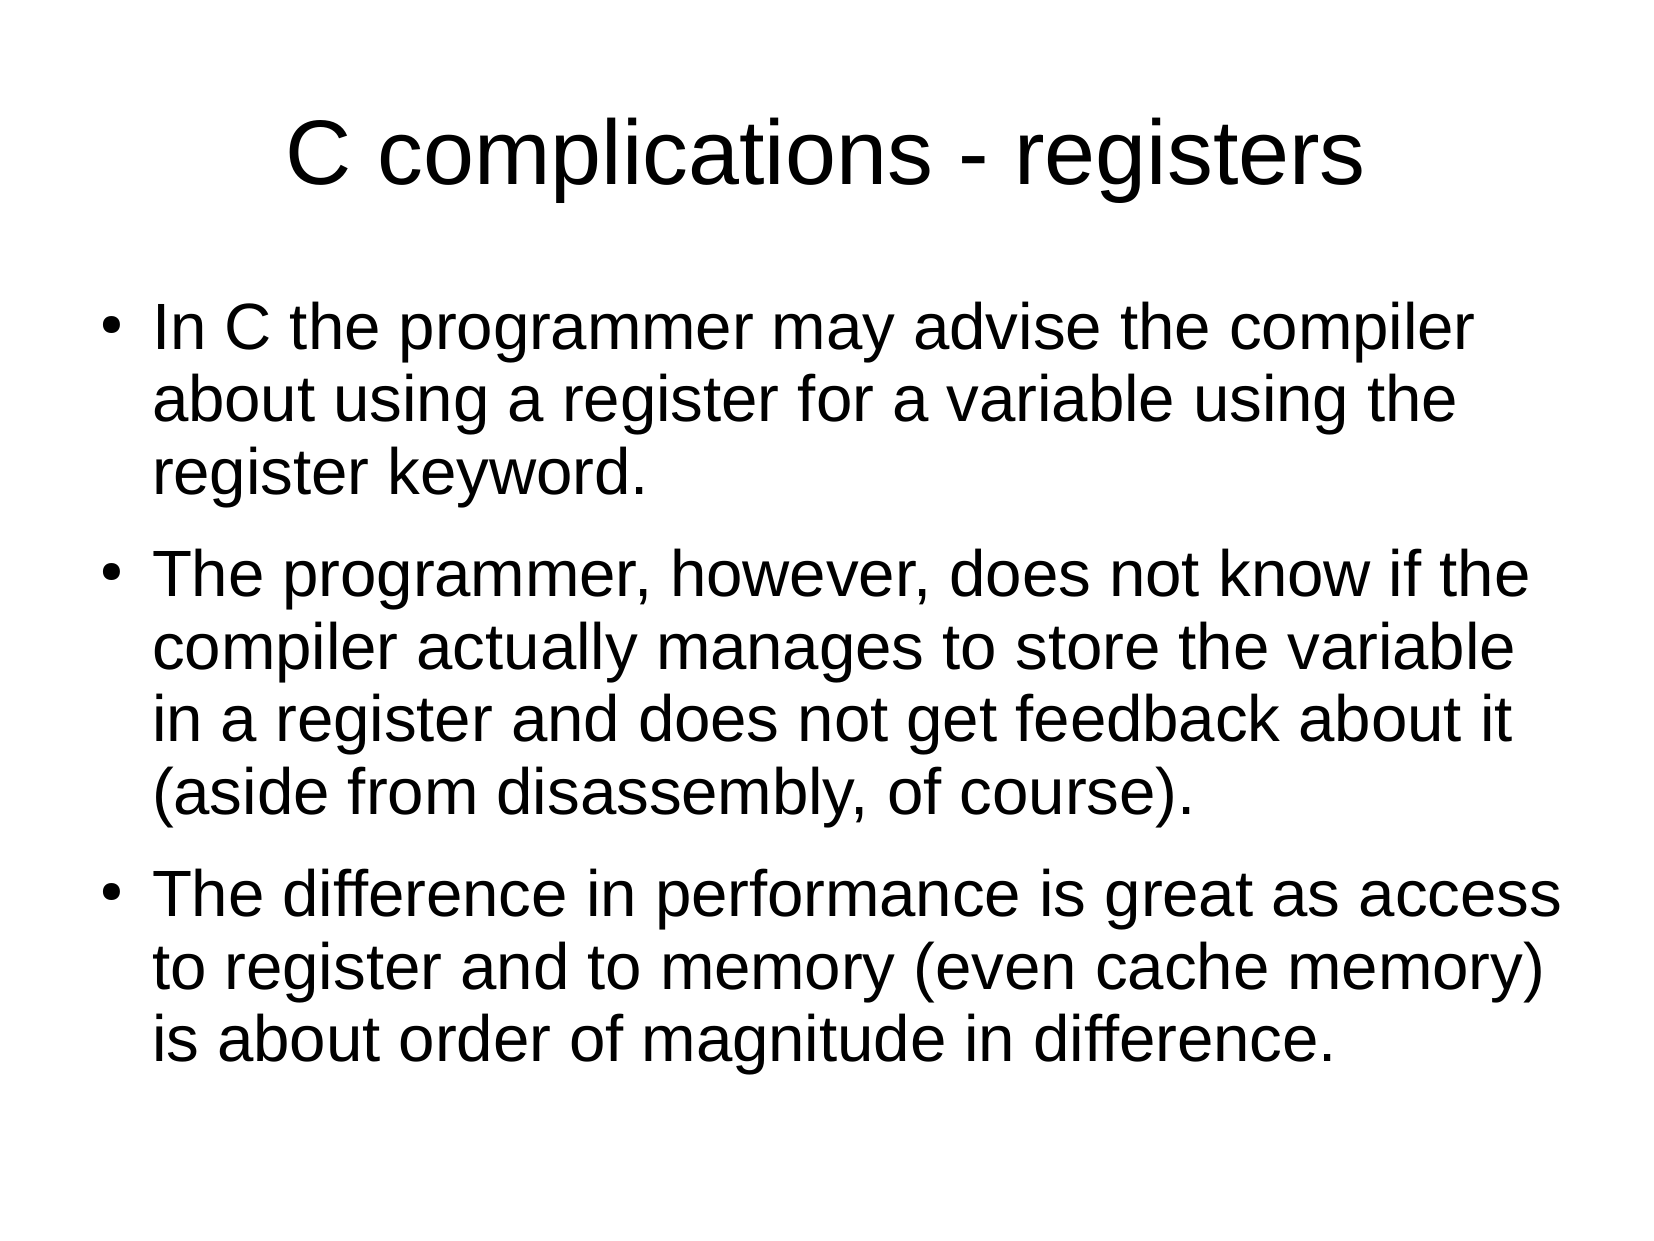

# C complications - registers
In C the programmer may advise the compiler about using a register for a variable using the register keyword.
The programmer, however, does not know if the compiler actually manages to store the variable in a register and does not get feedback about it (aside from disassembly, of course).
The difference in performance is great as access to register and to memory (even cache memory) is about order of magnitude in difference.